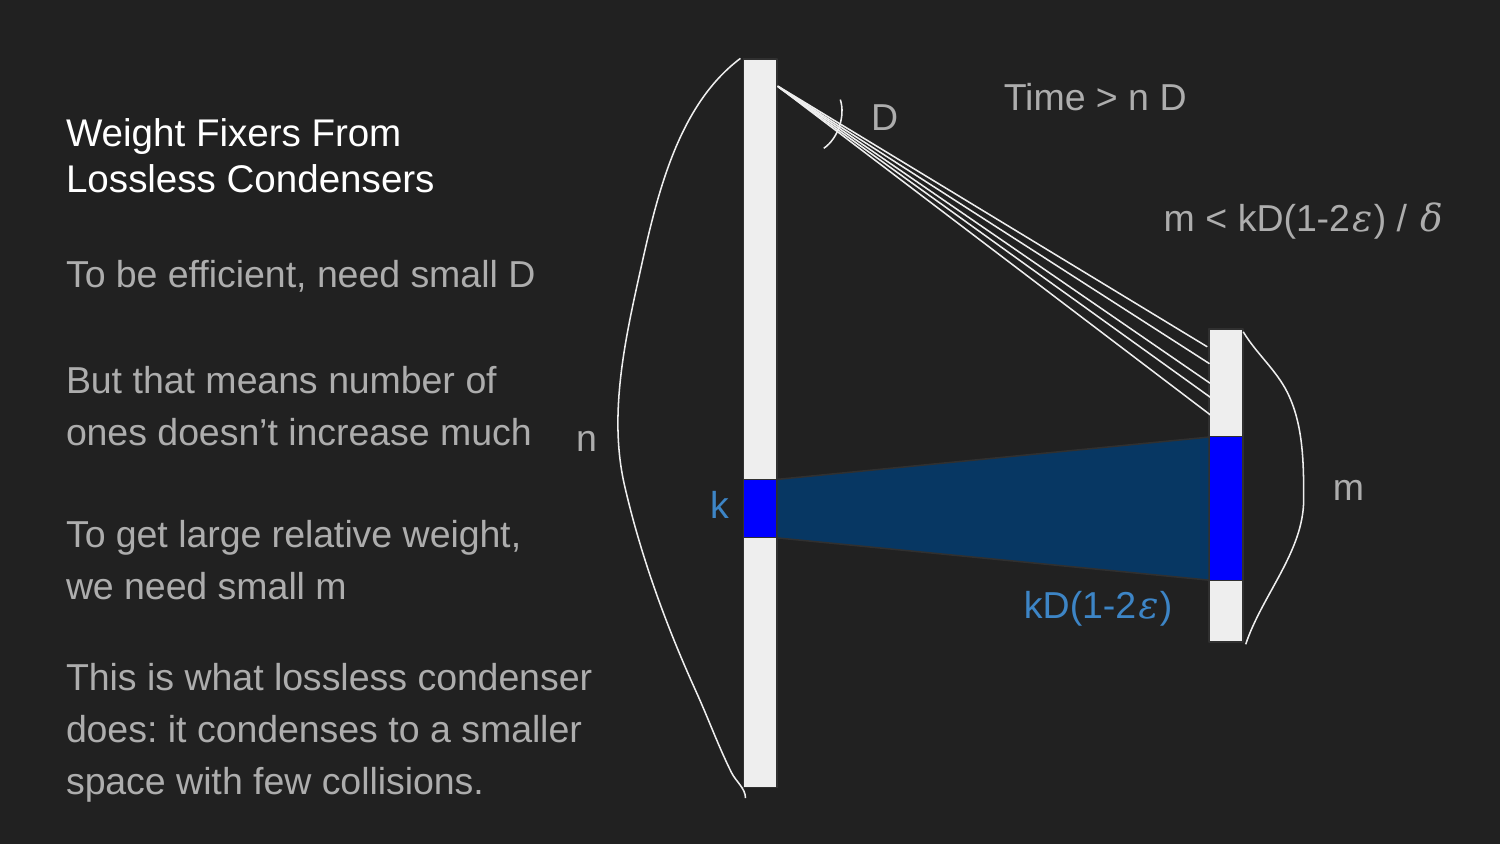

Time > n D
D
# Weight Fixers From Lossless Condensers
m < kD(1-2𝜀) / 𝛿
To be efficient, need small D
But that means number of ones doesn’t increase much
n
k
kD(1-2𝜀)
m
To get large relative weight, we need small m
This is what lossless condenser does: it condenses to a smaller space with few collisions.